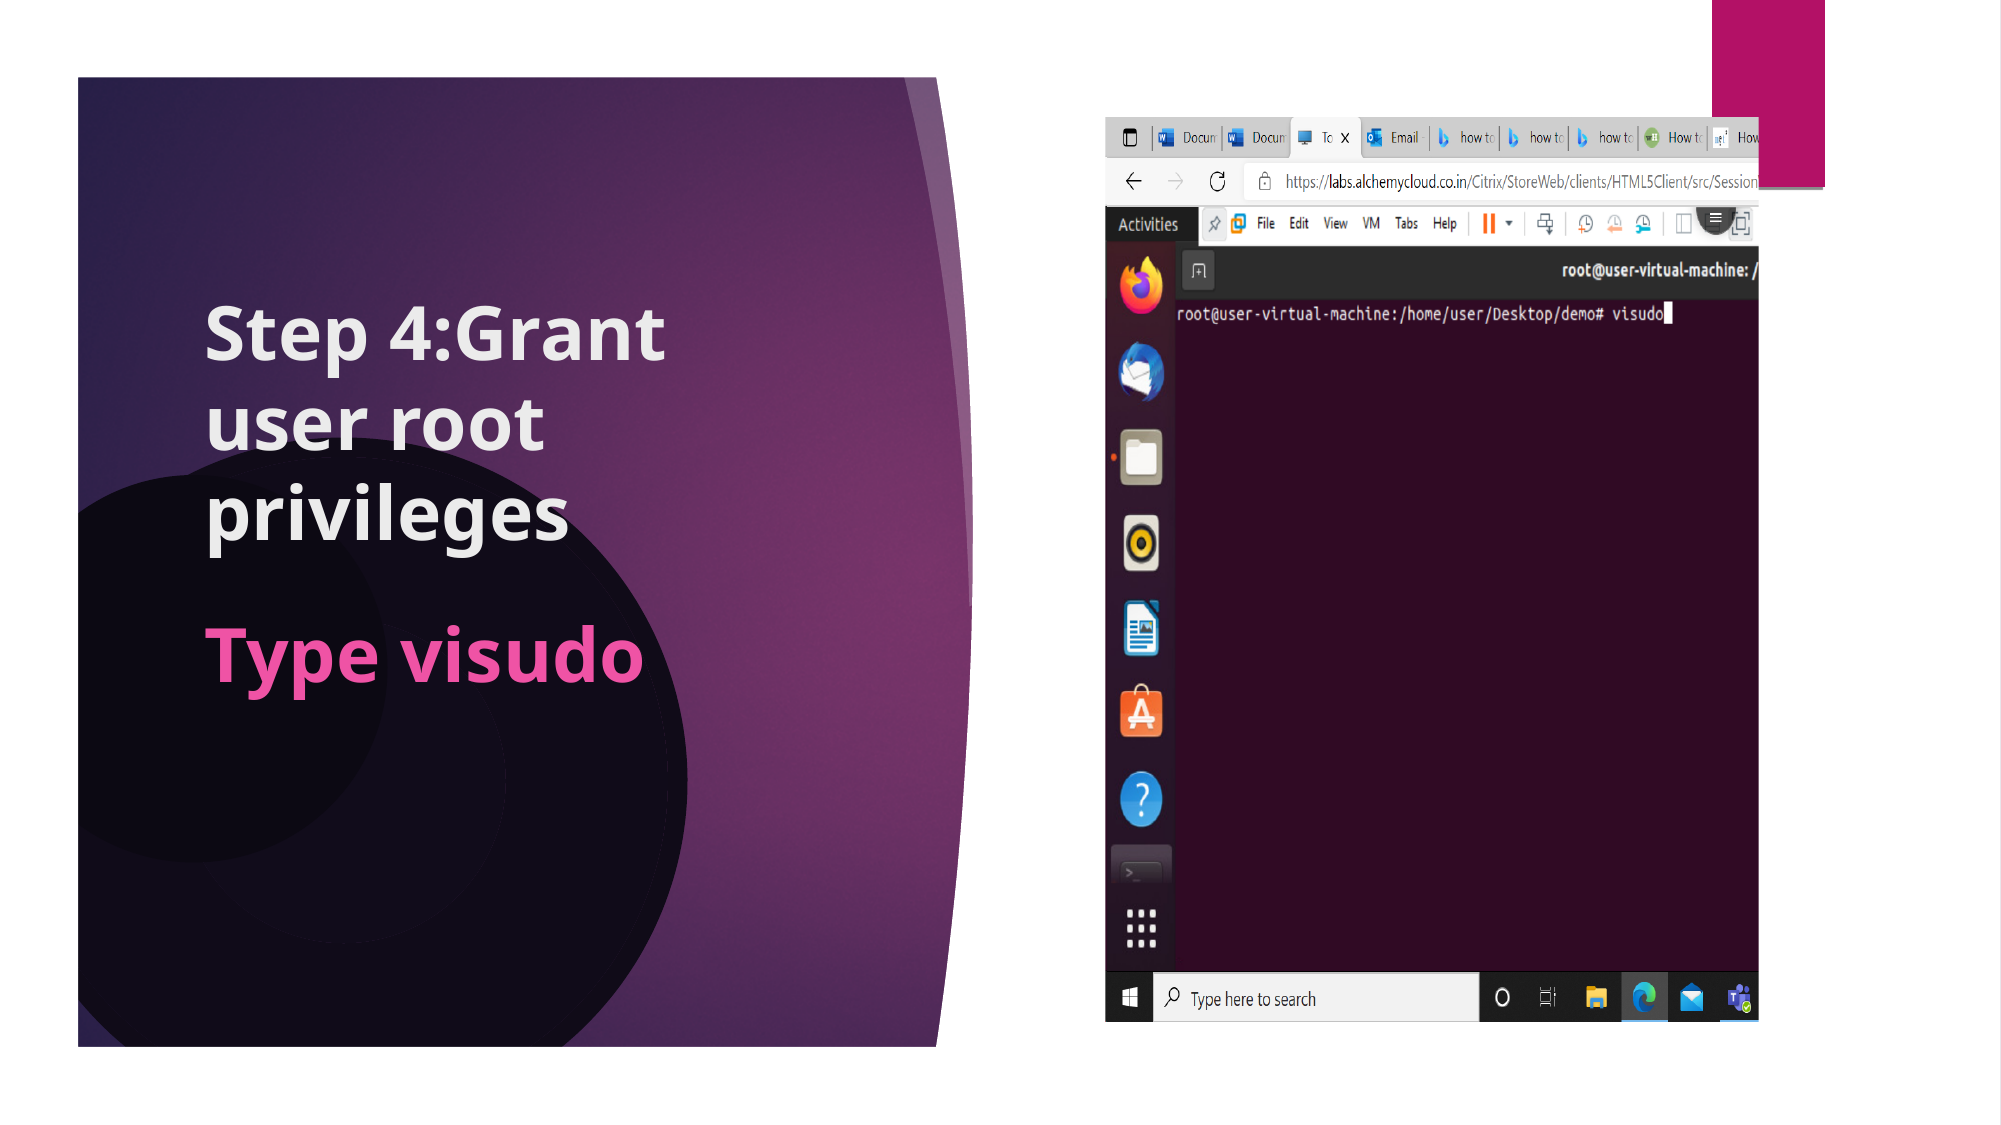

# Step 4:Grant user root privileges
Type visudo